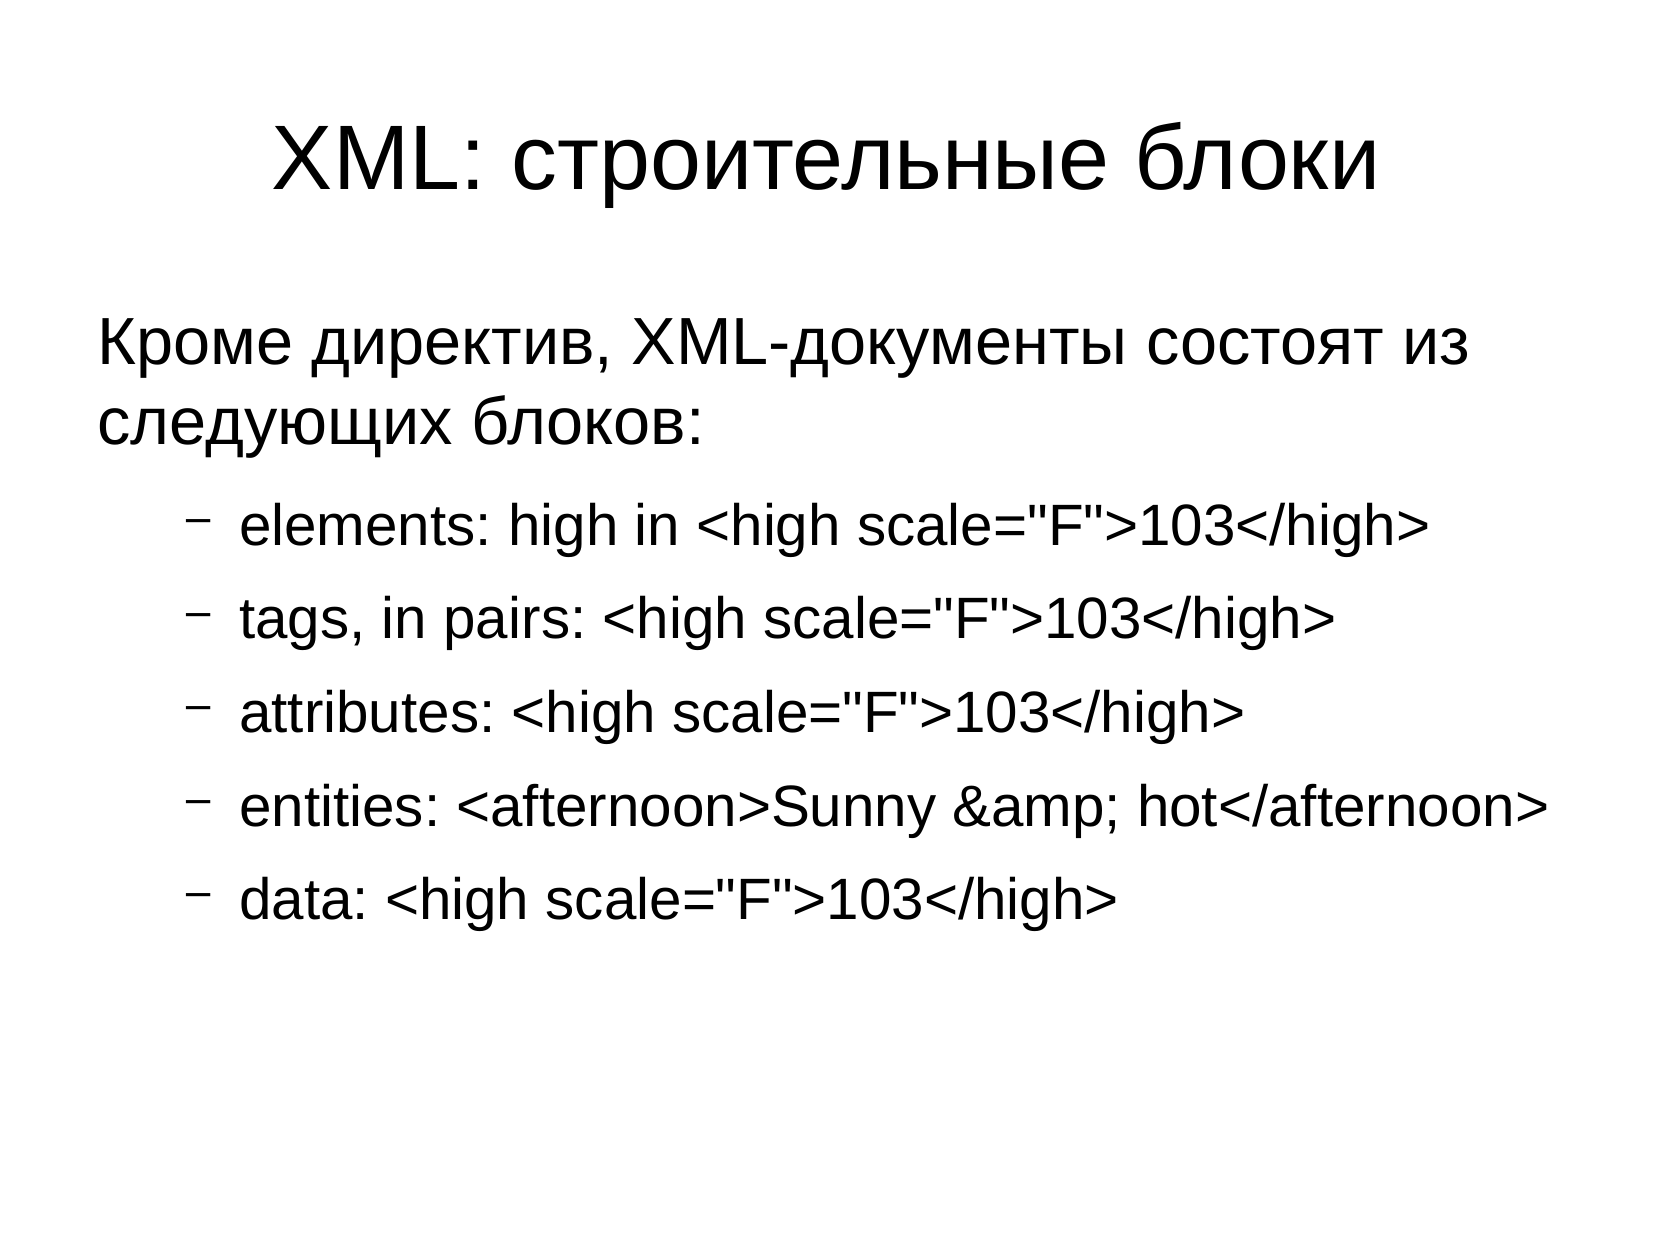

# XML: строительные блоки
Кроме директив, XML-документы состоят из следующих блоков:
elements: high in <high scale="F">103</high>
tags, in pairs: <high scale="F">103</high>
attributes: <high scale="F">103</high>
entities: <afternoon>Sunny &amp; hot</afternoon>
data: <high scale="F">103</high>